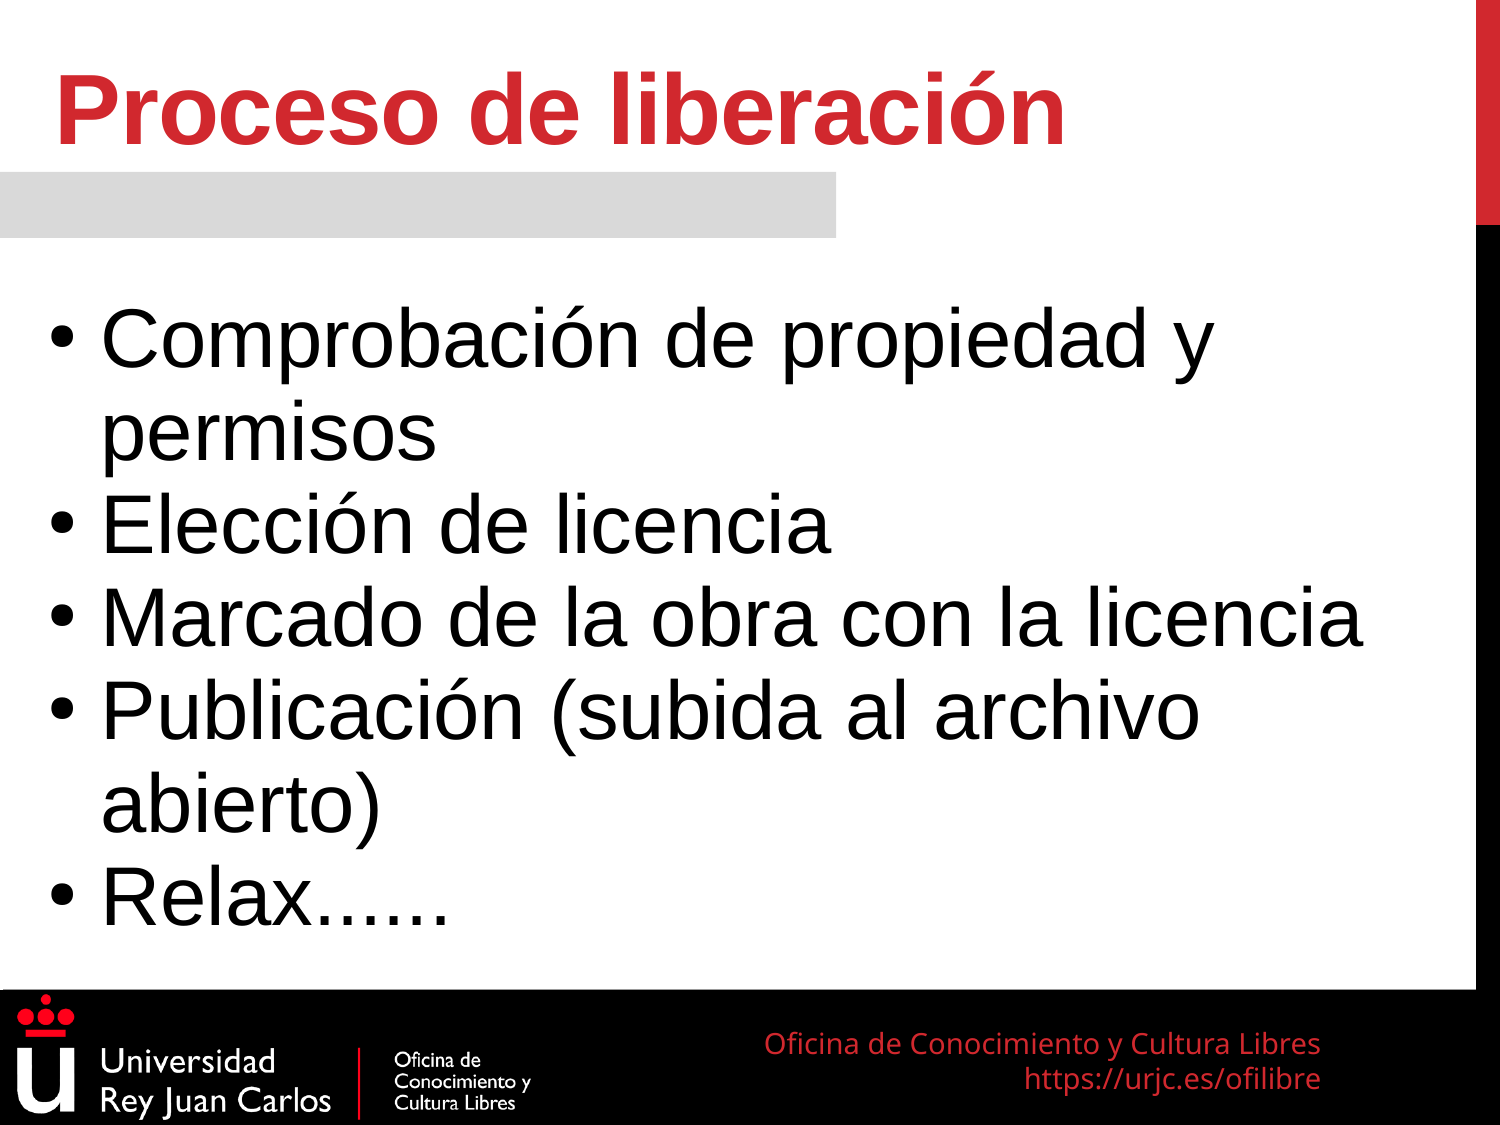

Proceso de liberación
#
Comprobación de propiedad y permisos
Elección de licencia
Marcado de la obra con la licencia
Publicación (subida al archivo abierto)
Relax......